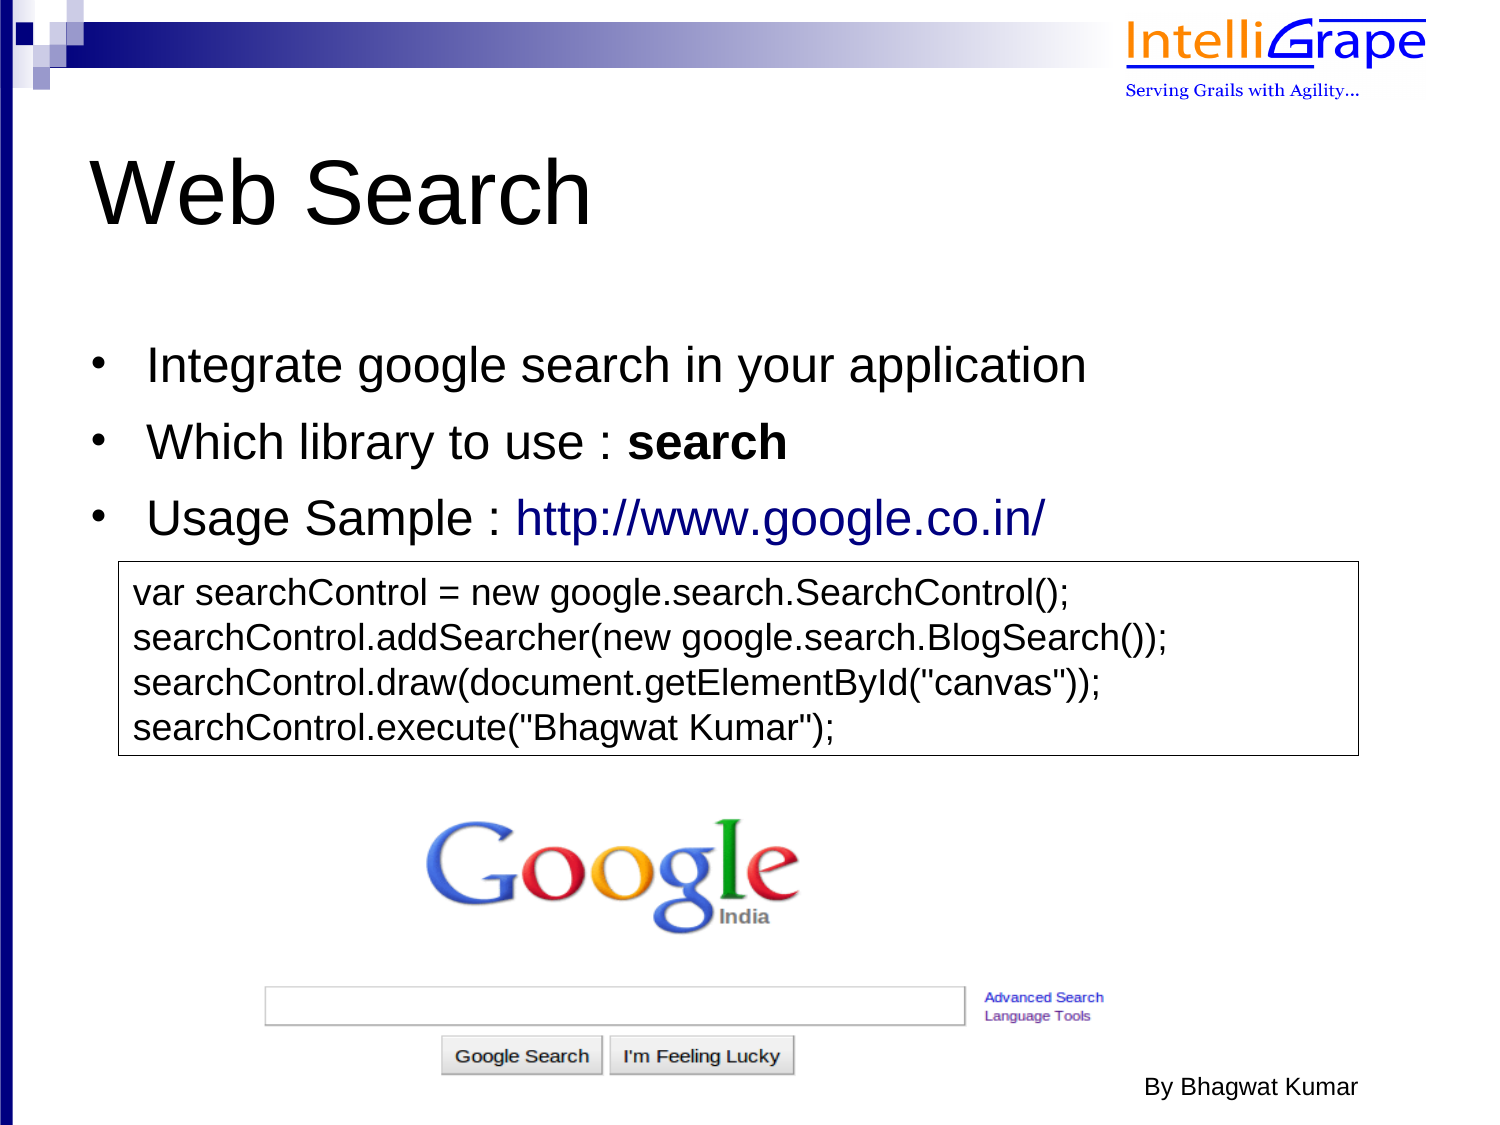

# Web Search
Integrate google search in your application
Which library to use : search
Usage Sample : http://www.google.co.in/
var searchControl = new google.search.SearchControl();
searchControl.addSearcher(new google.search.BlogSearch());
searchControl.draw(document.getElementById("canvas"));
searchControl.execute("Bhagwat Kumar");